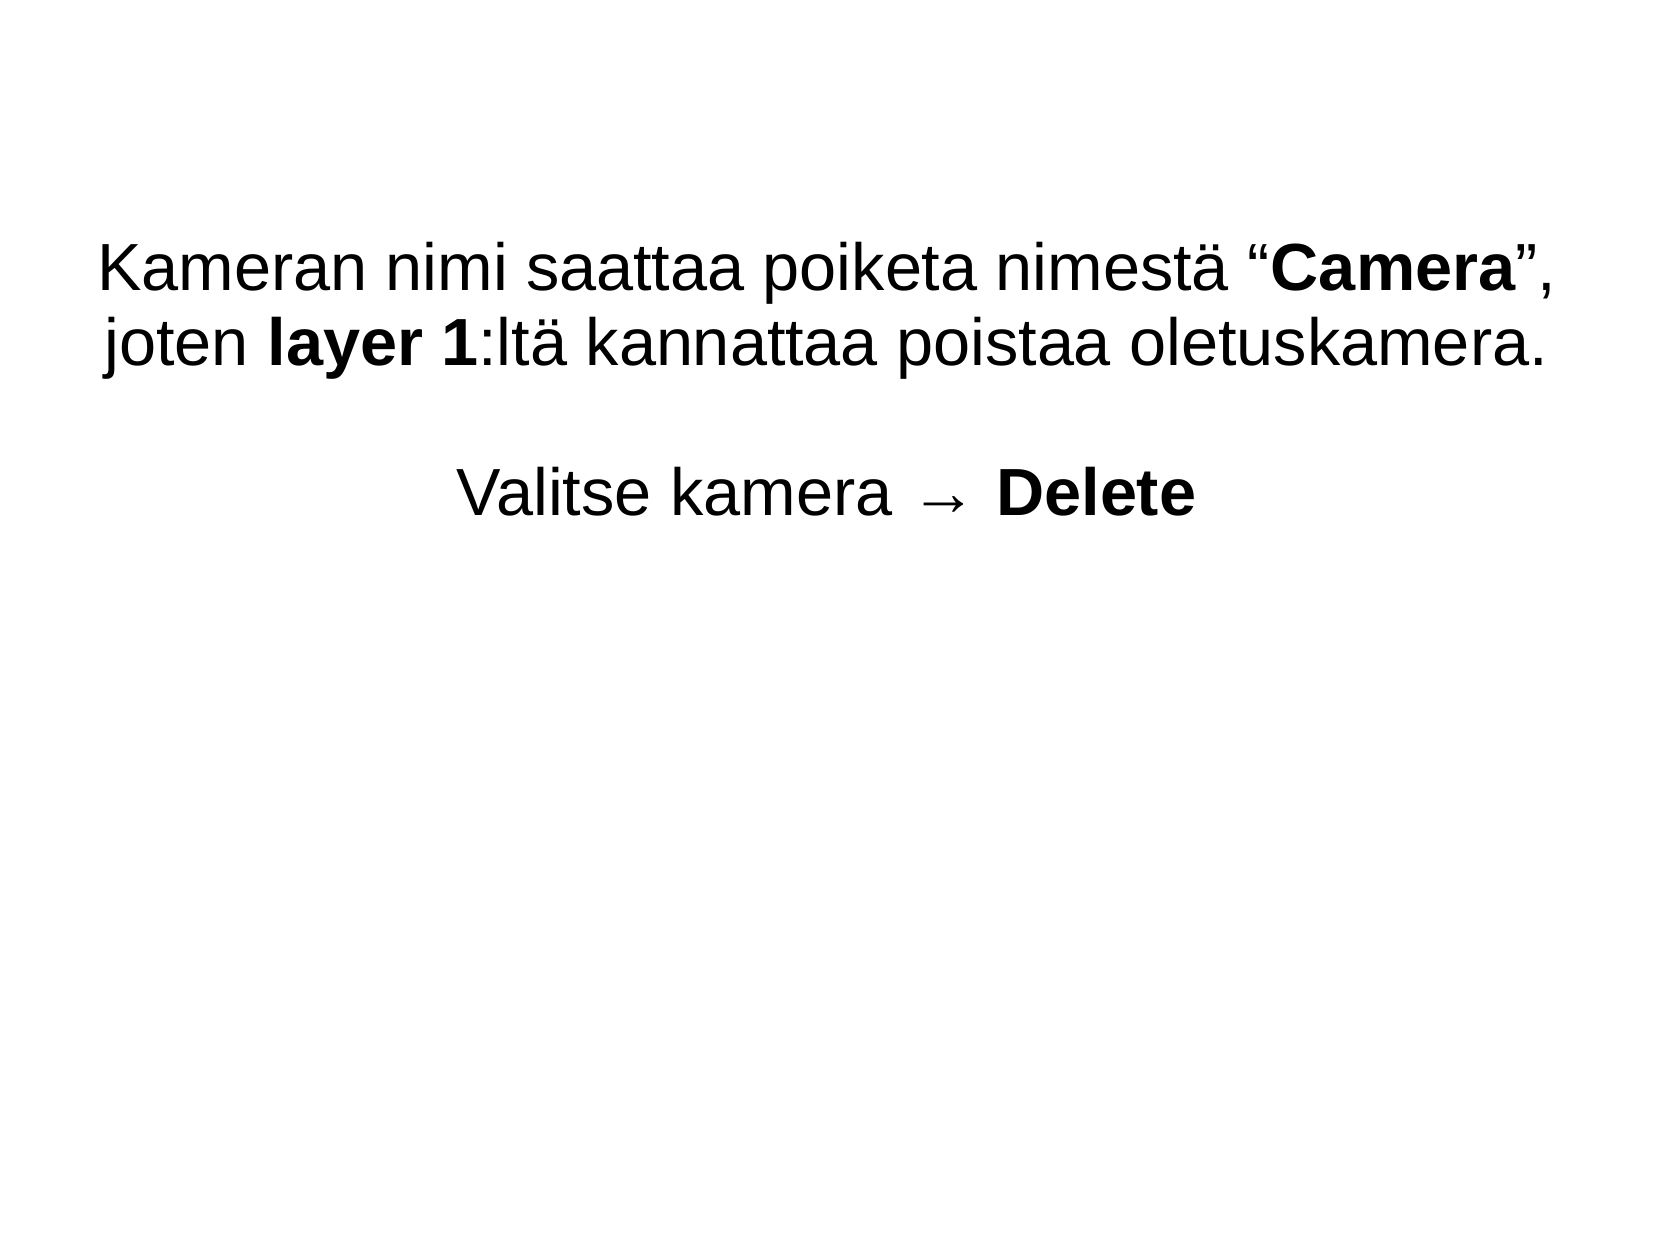

# Kameran nimi saattaa poiketa nimestä “Camera”, joten layer 1:ltä kannattaa poistaa oletuskamera.
Valitse kamera → Delete